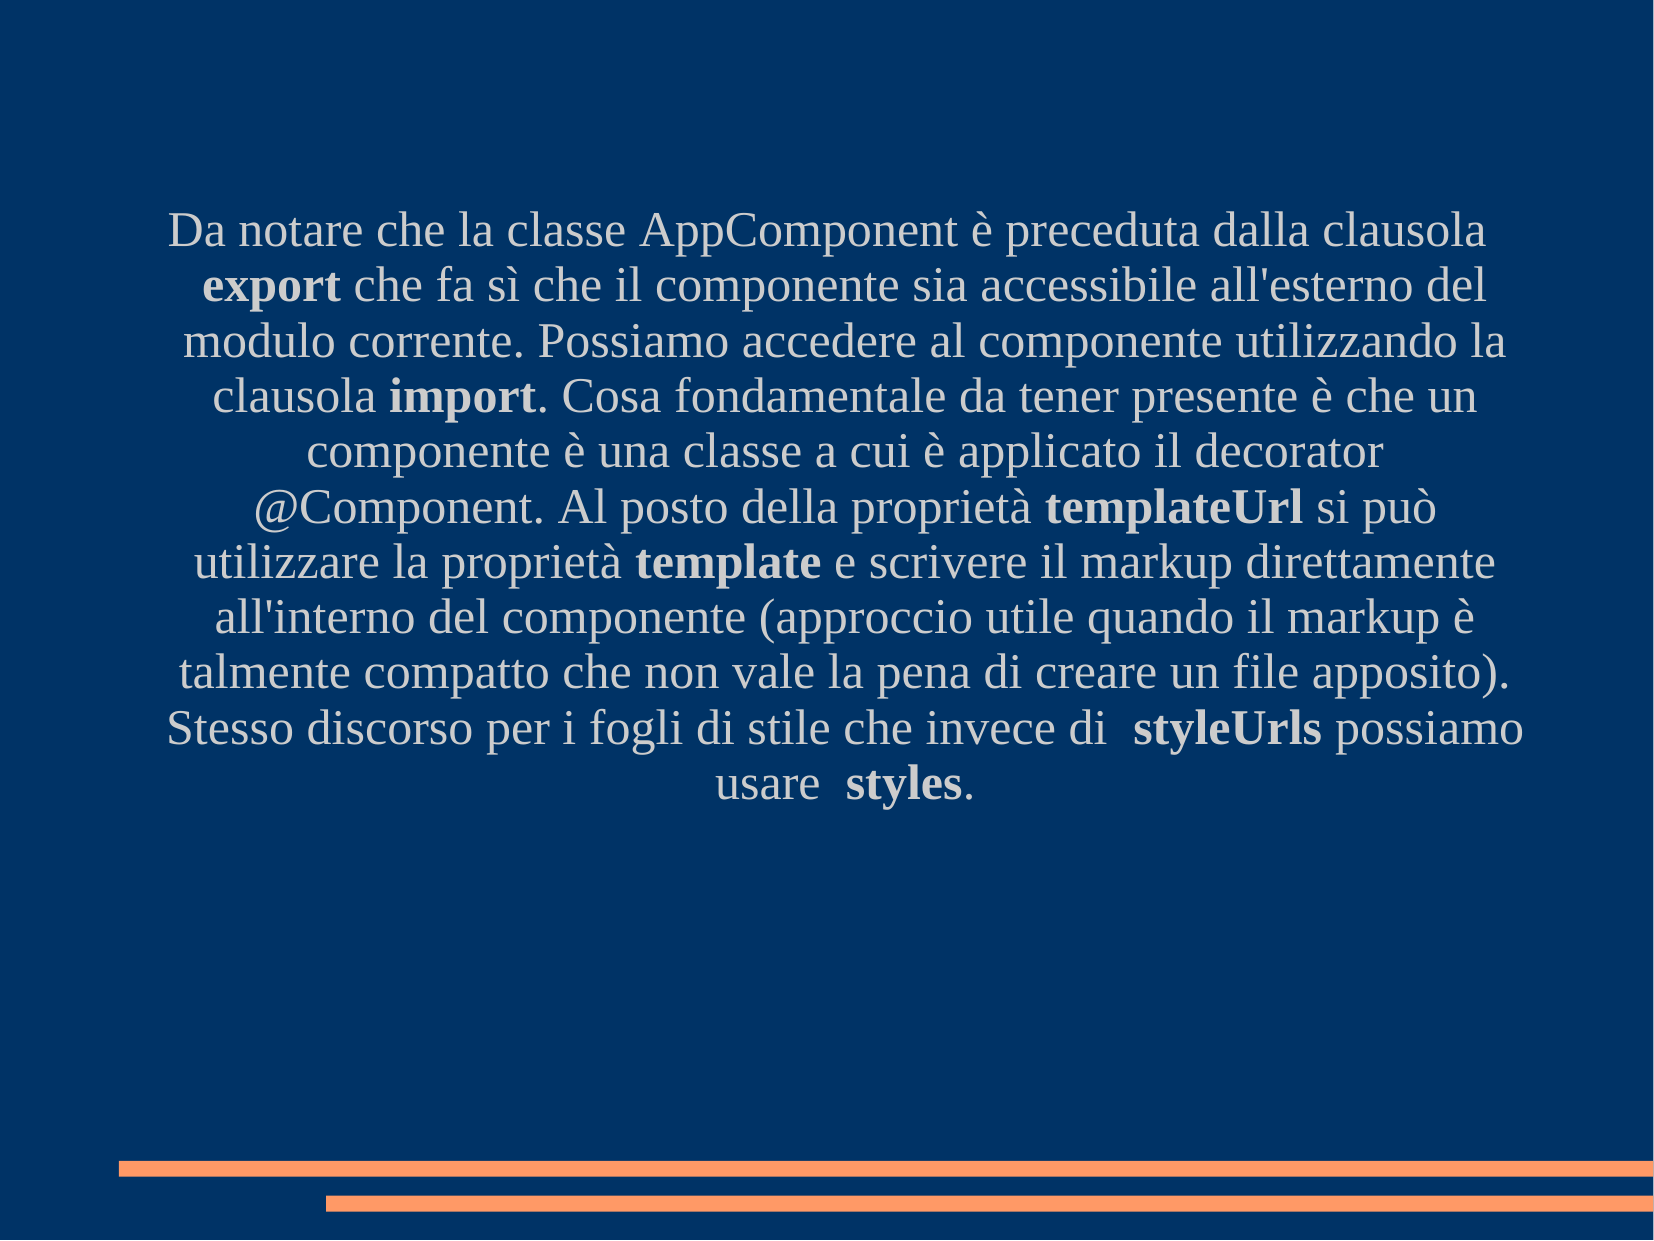

# Da notare che la classe AppComponent è preceduta dalla clausola export che fa sì che il componente sia accessibile all'esterno del modulo corrente. Possiamo accedere al componente utilizzando la clausola import. Cosa fondamentale da tener presente è che un componente è una classe a cui è applicato il decorator @Component. Al posto della proprietà templateUrl si può utilizzare la proprietà template e scrivere il markup direttamente all'interno del componente (approccio utile quando il markup è talmente compatto che non vale la pena di creare un file apposito). Stesso discorso per i fogli di stile che invece di styleUrls possiamo usare styles.